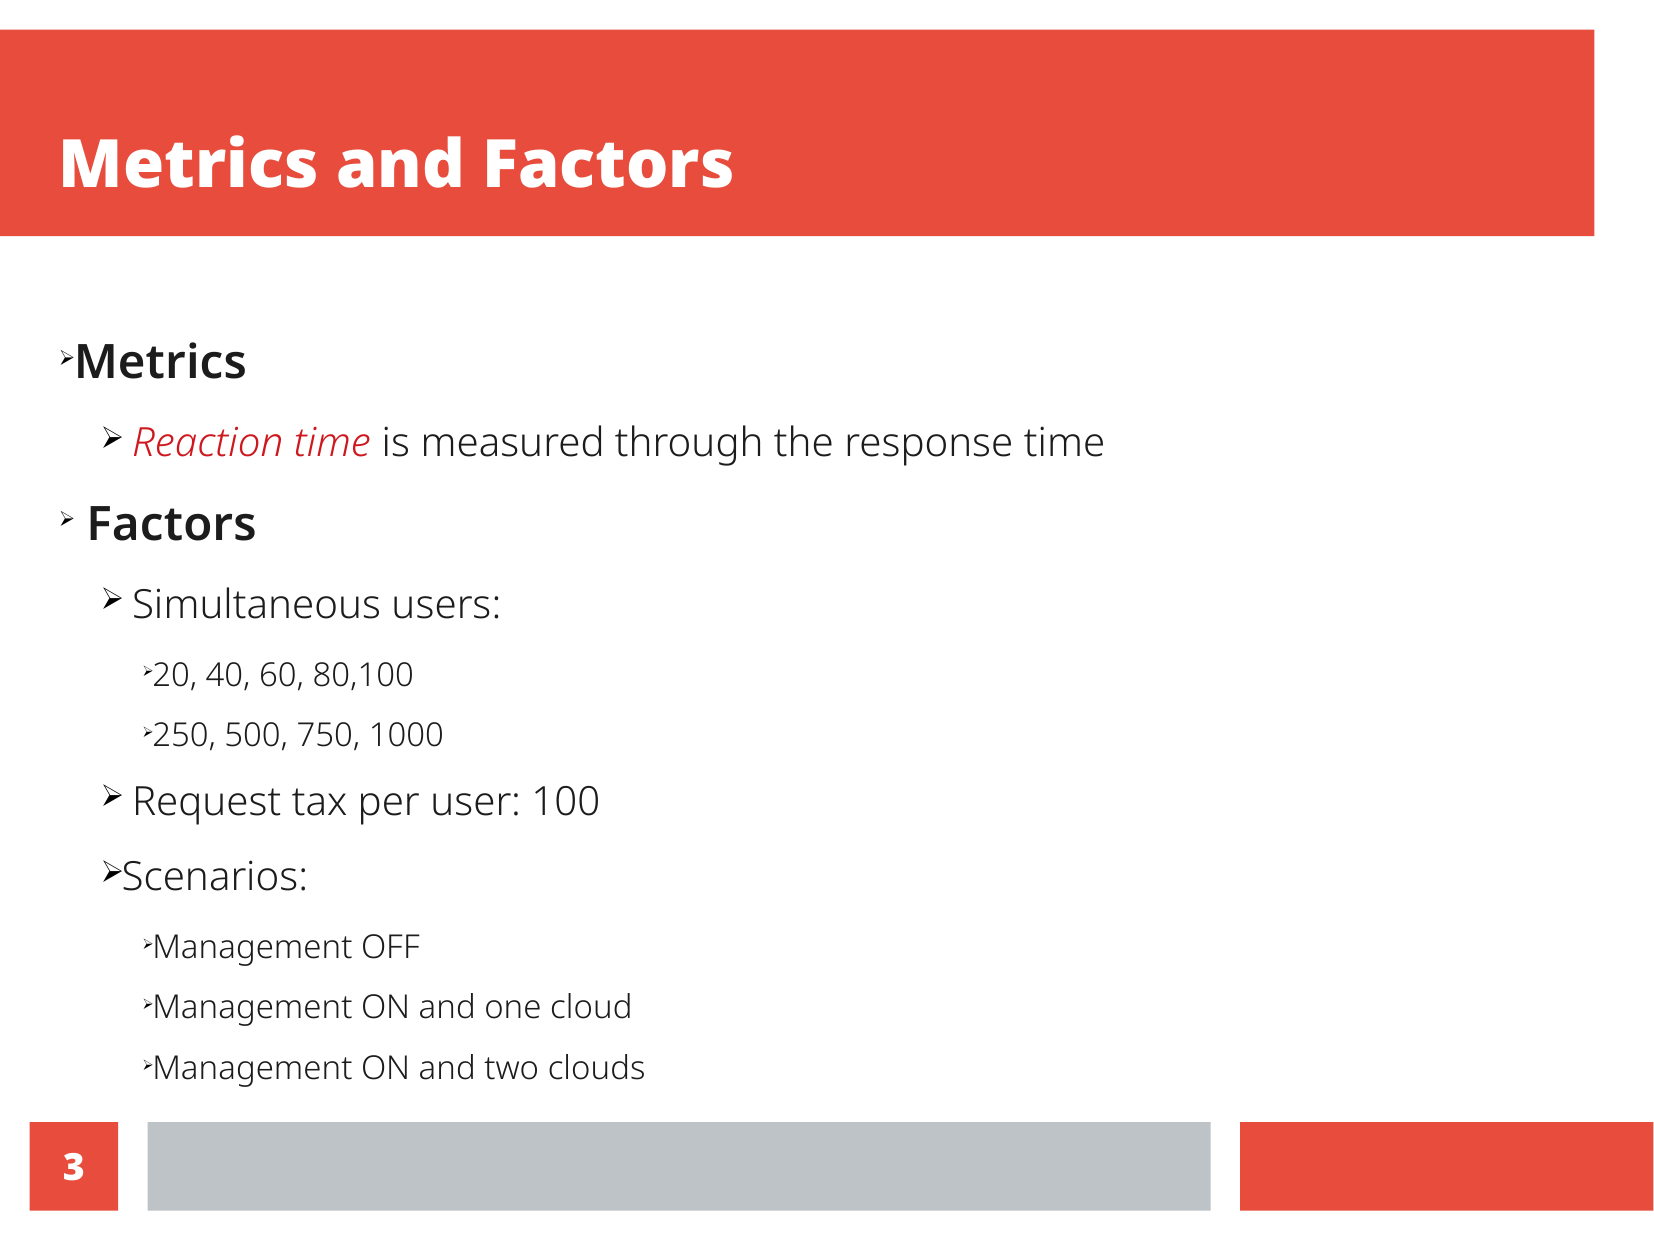

# Metrics and Factors
Metrics
 Reaction time is measured through the response time
 Factors
 Simultaneous users:
20, 40, 60, 80,100
250, 500, 750, 1000
 Request tax per user: 100
Scenarios:
Management OFF
Management ON and one cloud
Management ON and two clouds
3